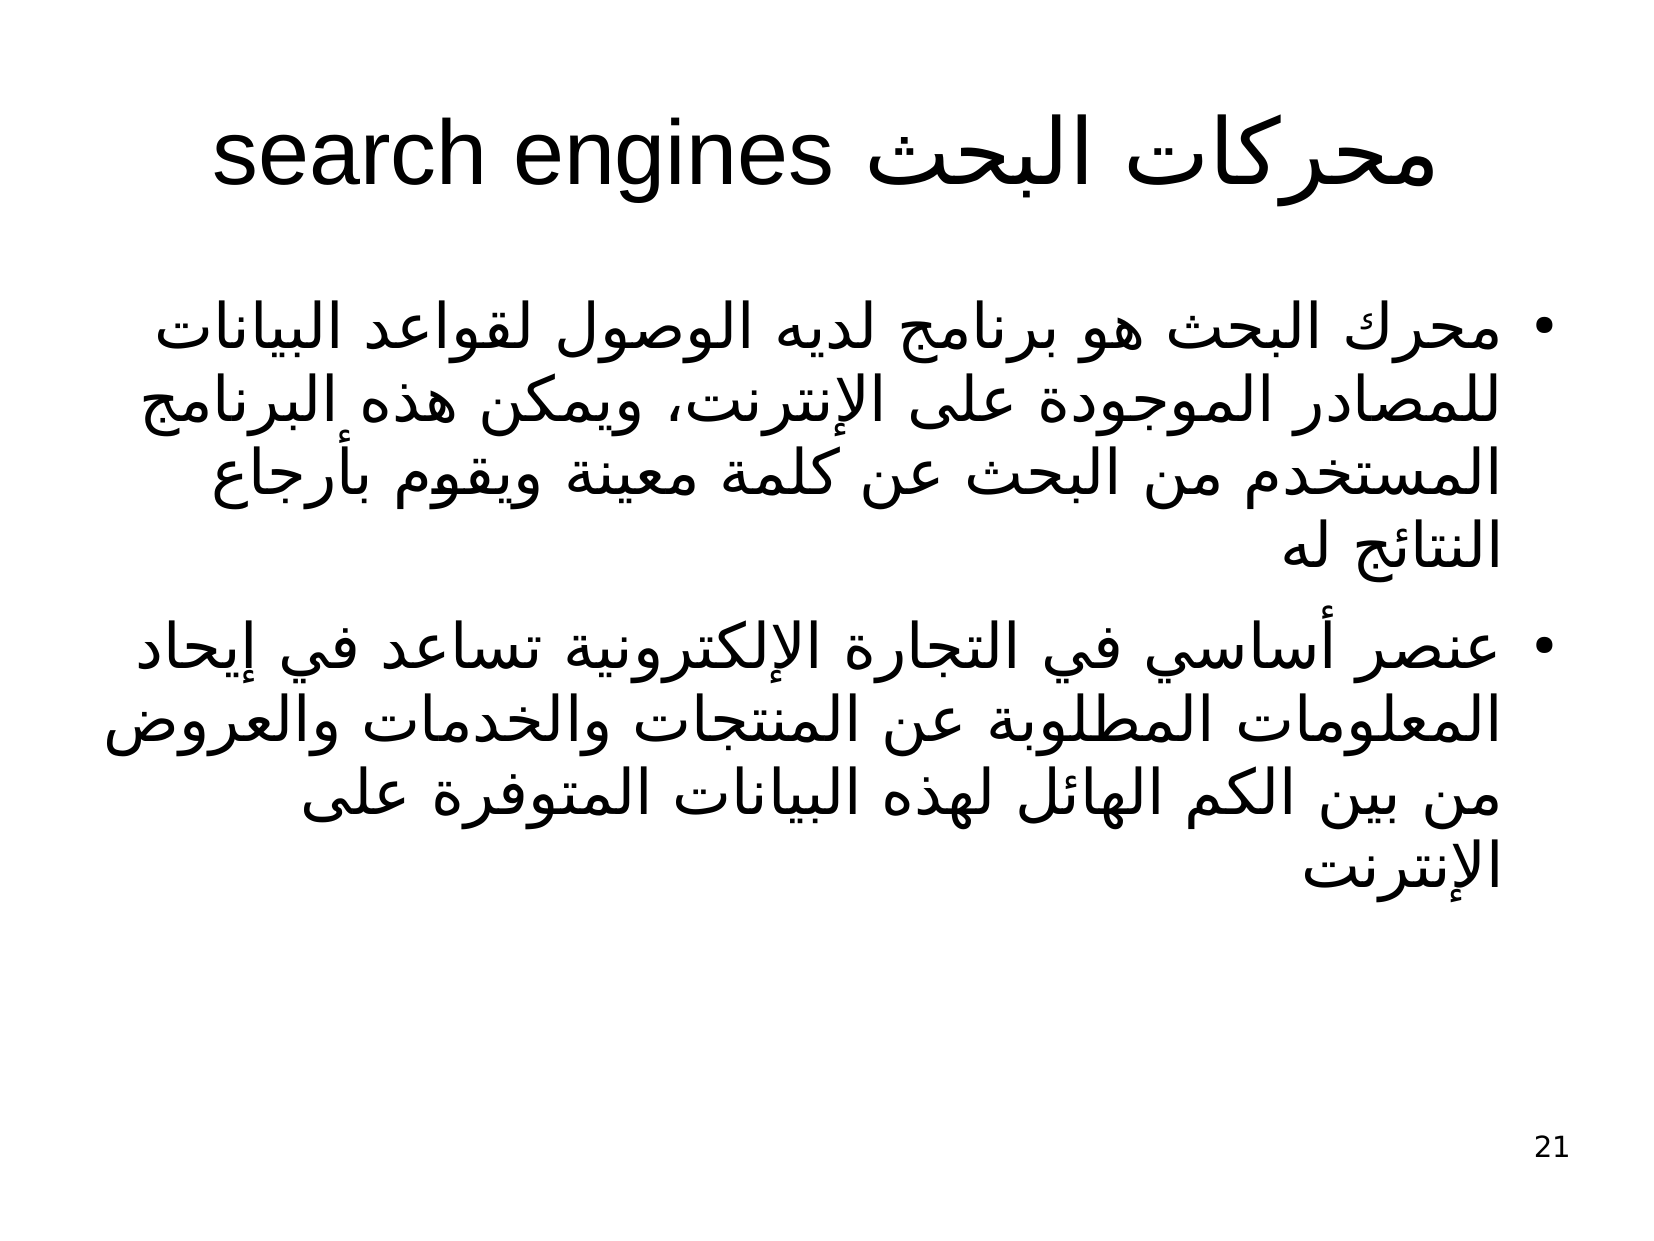

# محركات البحث search engines
محرك البحث هو برنامج لديه الوصول لقواعد البيانات للمصادر الموجودة على الإنترنت، ويمكن هذه البرنامج المستخدم من البحث عن كلمة معينة ويقوم بأرجاع النتائج له
عنصر أساسي في التجارة الإلكترونية تساعد في إيحاد المعلومات المطلوبة عن المنتجات والخدمات والعروض من بين الكم الهائل لهذه البيانات المتوفرة على الإنترنت
21